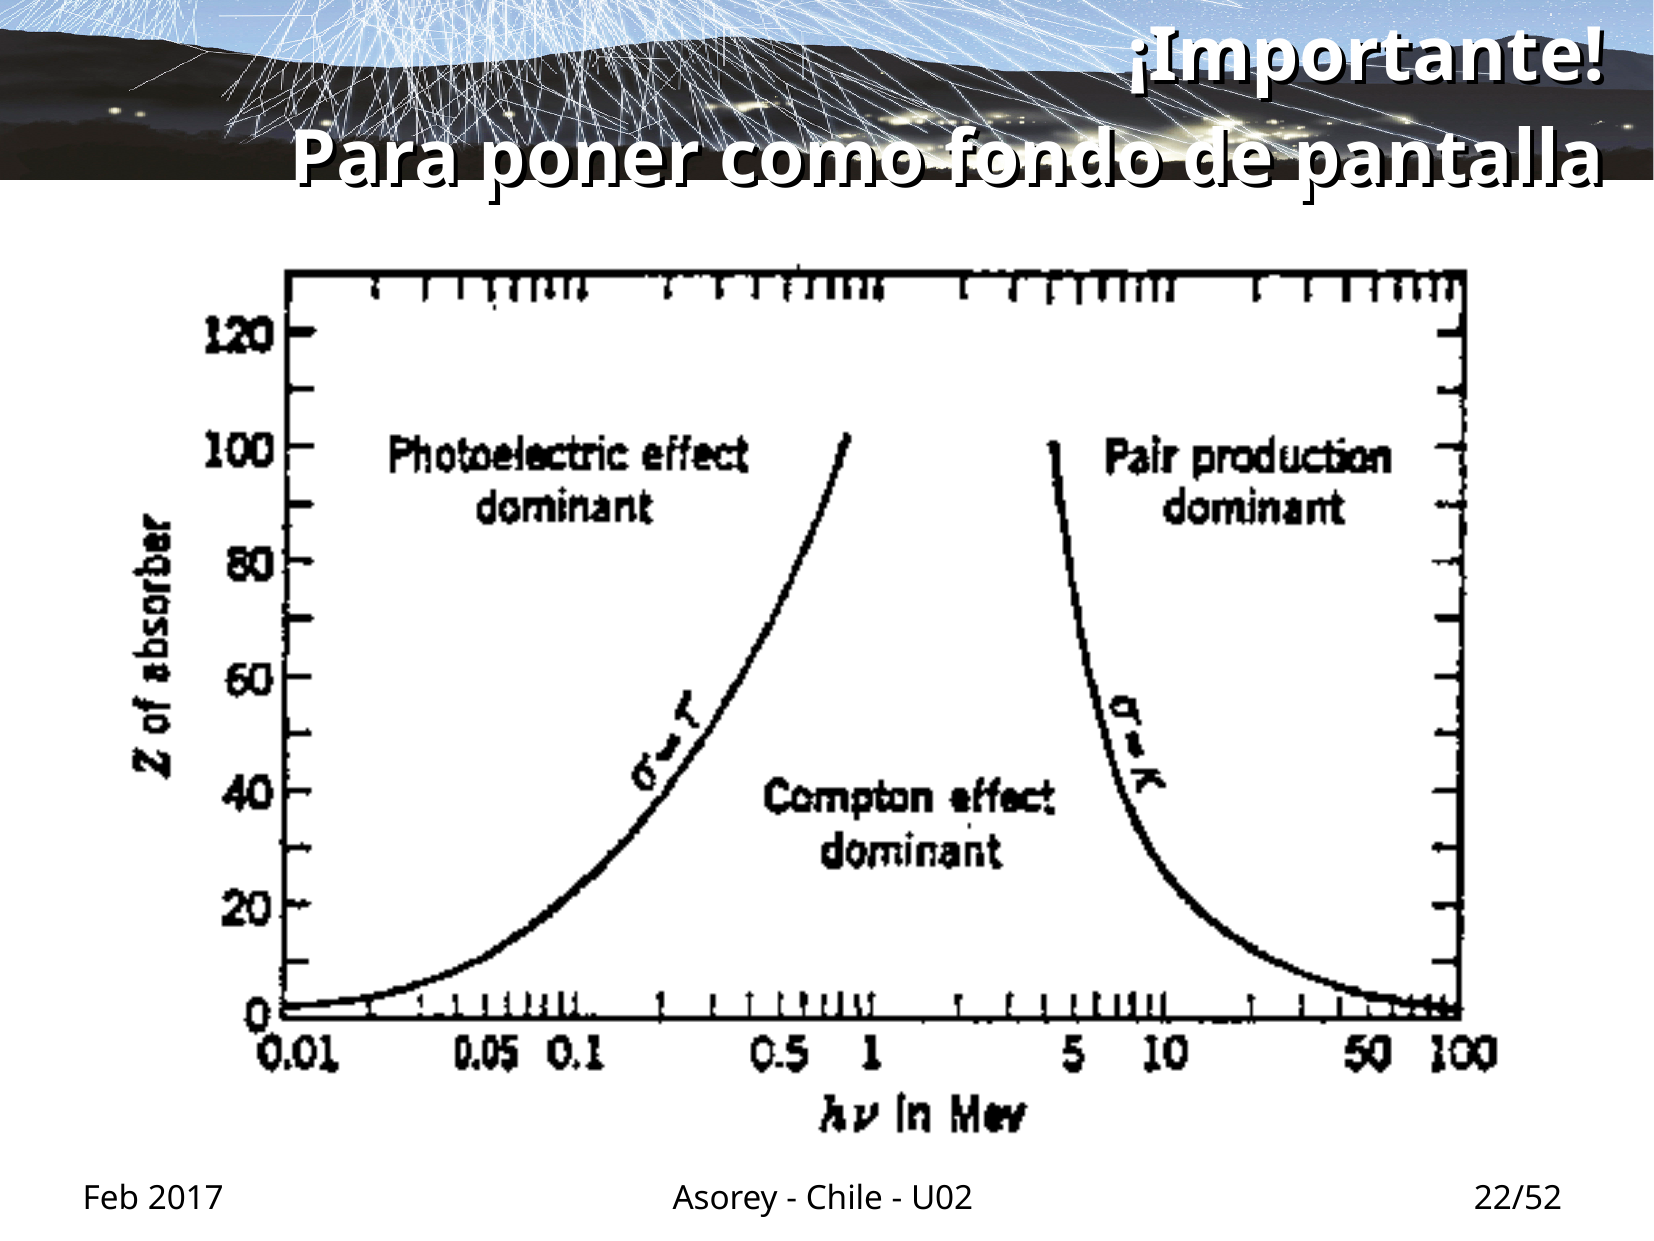

# ¡Importante! Para poner como fondo de pantalla
Feb 2017
Asorey - Chile - U02
22